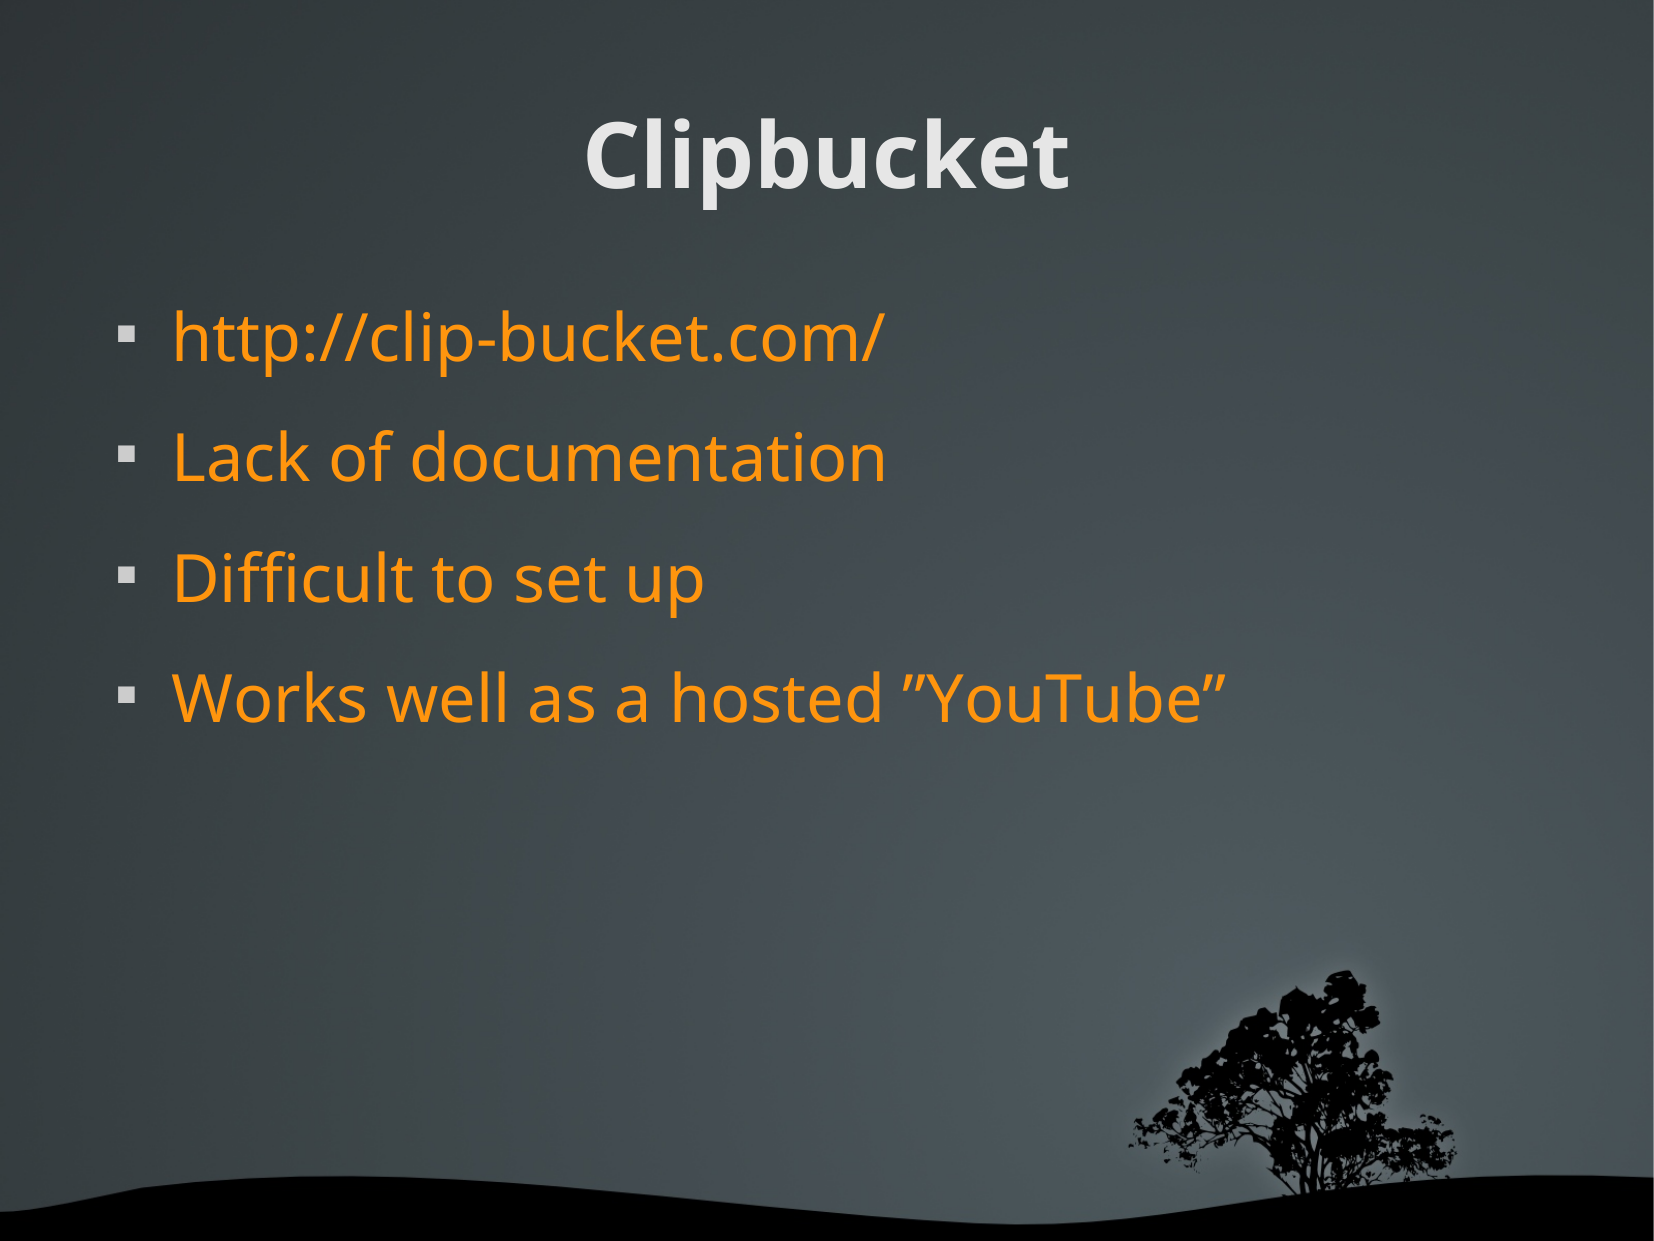

# Clipbucket
http://clip-bucket.com/
Lack of documentation
Difficult to set up
Works well as a hosted ”YouTube”